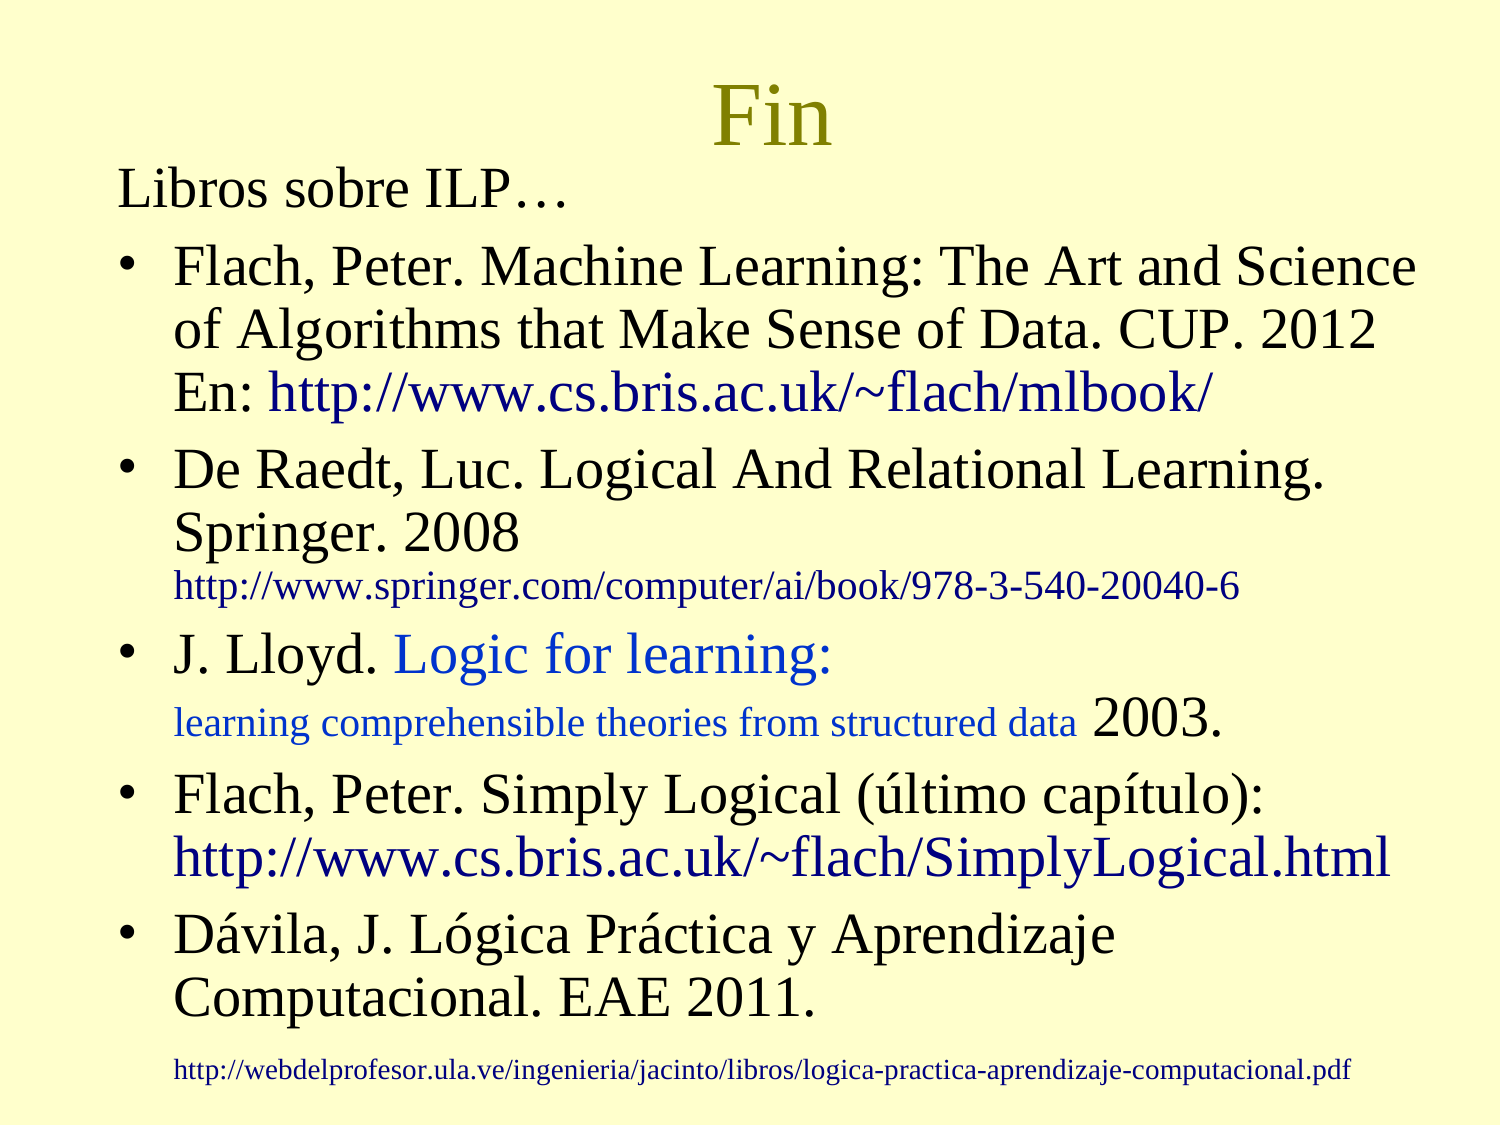

# Fin
Libros sobre ILP…
Flach, Peter. Machine Learning: The Art and Science of Algorithms that Make Sense of Data. CUP. 2012 En: http://www.cs.bris.ac.uk/~flach/mlbook/
De Raedt, Luc. Logical And Relational Learning. Springer. 2008 http://www.springer.com/computer/ai/book/978-3-540-20040-6
J. Lloyd. Logic for learning: learning comprehensible theories from structured data 2003.
Flach, Peter. Simply Logical (último capítulo): http://www.cs.bris.ac.uk/~flach/SimplyLogical.html
Dávila, J. Lógica Práctica y Aprendizaje Computacional. EAE 2011. http://webdelprofesor.ula.ve/ingenieria/jacinto/libros/logica-practica-aprendizaje-computacional.pdf